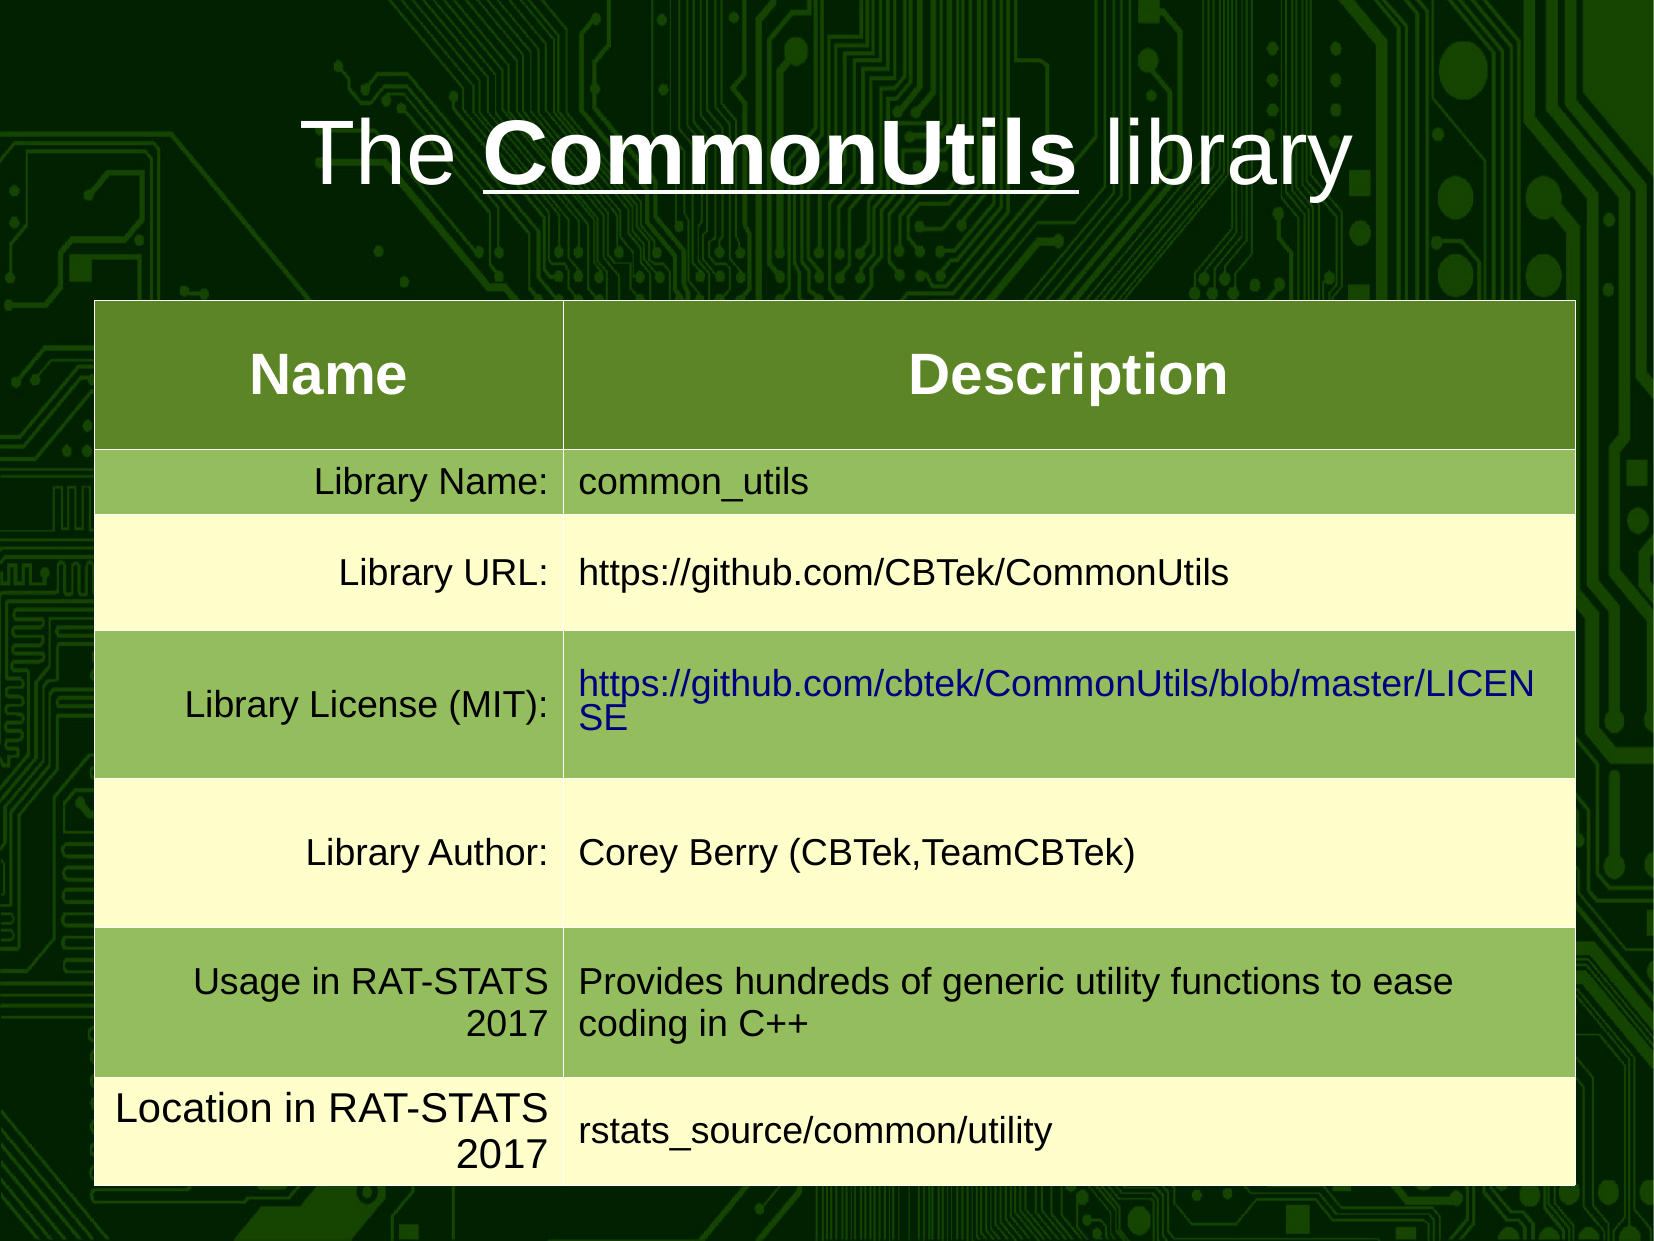

# The CommonUtils library
| Name | Description |
| --- | --- |
| Library Name: | common\_utils |
| Library URL: | https://github.com/CBTek/CommonUtils |
| Library License (MIT): | https://github.com/cbtek/CommonUtils/blob/master/LICENSE |
| Library Author: | Corey Berry (CBTek,TeamCBTek) |
| Usage in RAT-STATS 2017 | Provides hundreds of generic utility functions to ease coding in C++ |
| Location in RAT-STATS 2017 | rstats\_source/common/utility |